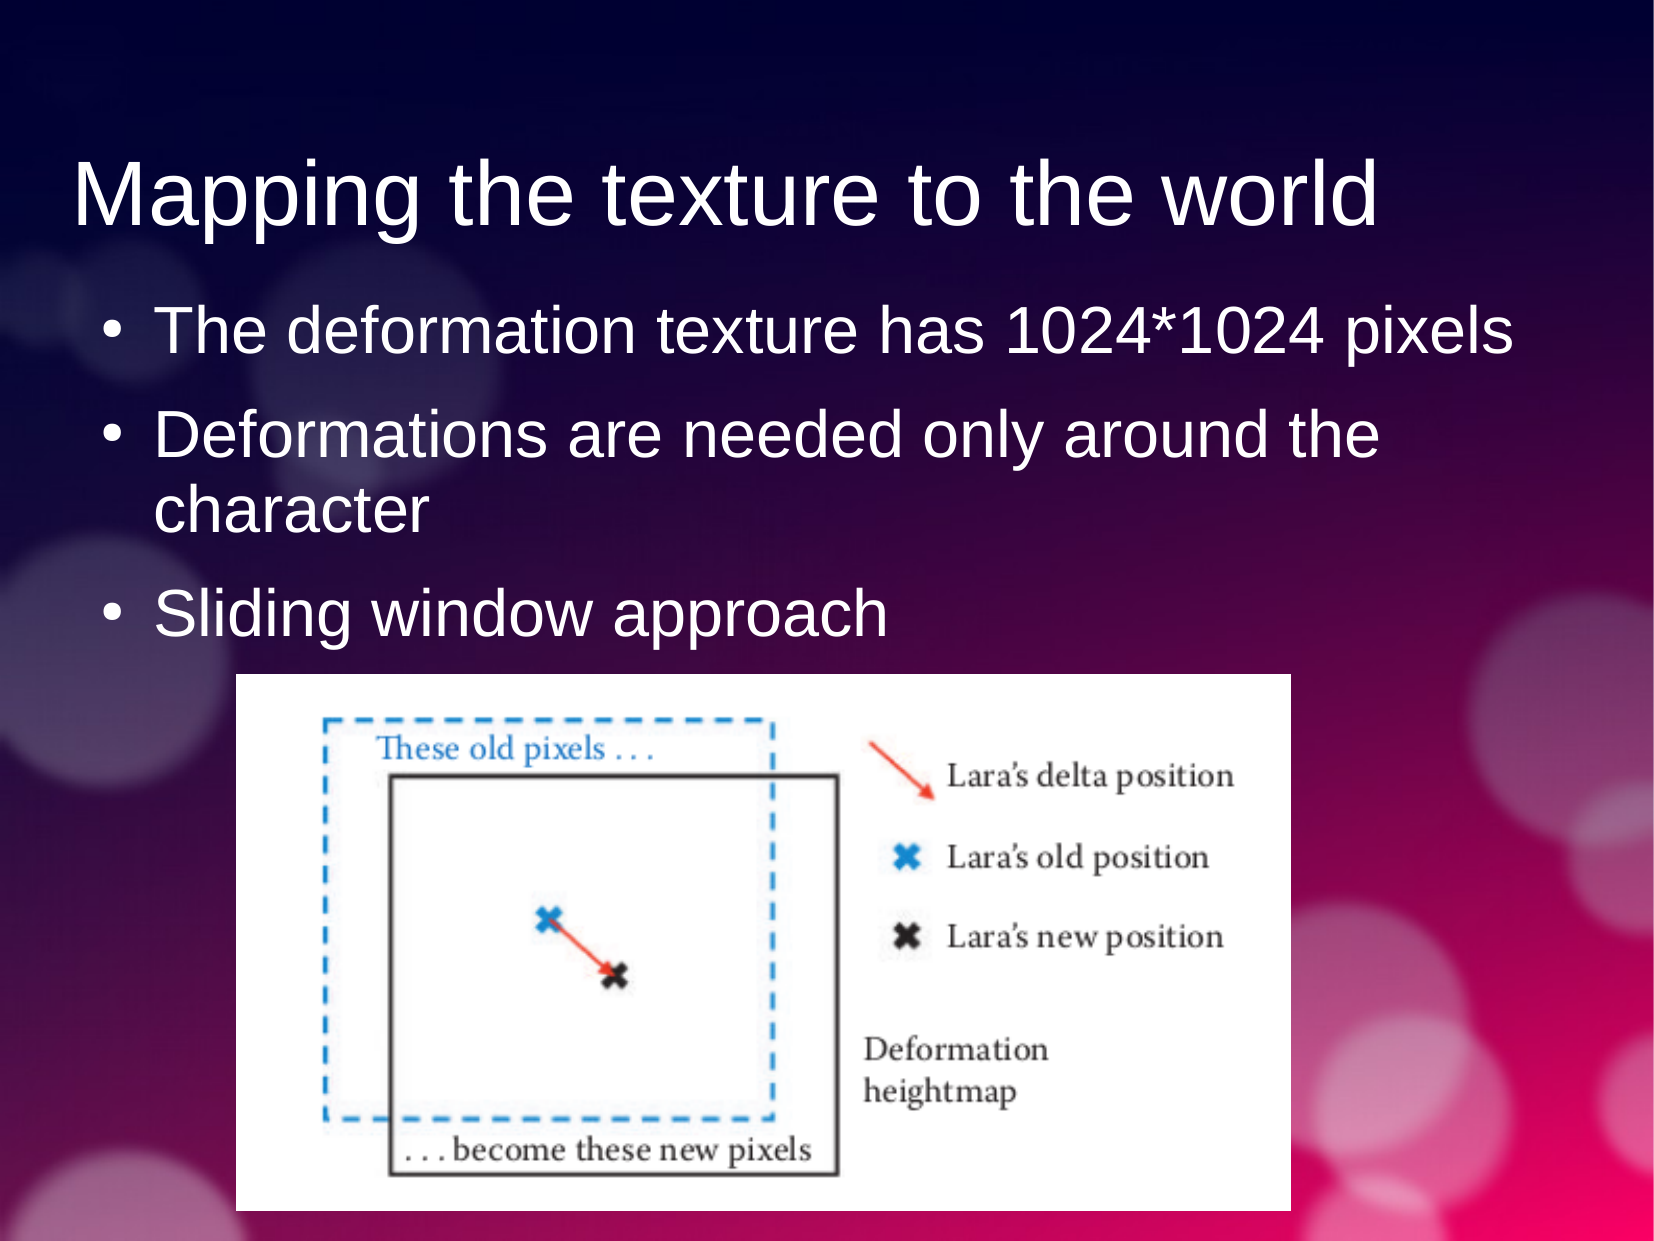

# Mapping the texture to the world
The deformation texture has 1024*1024 pixels
Deformations are needed only around the character
Sliding window approach